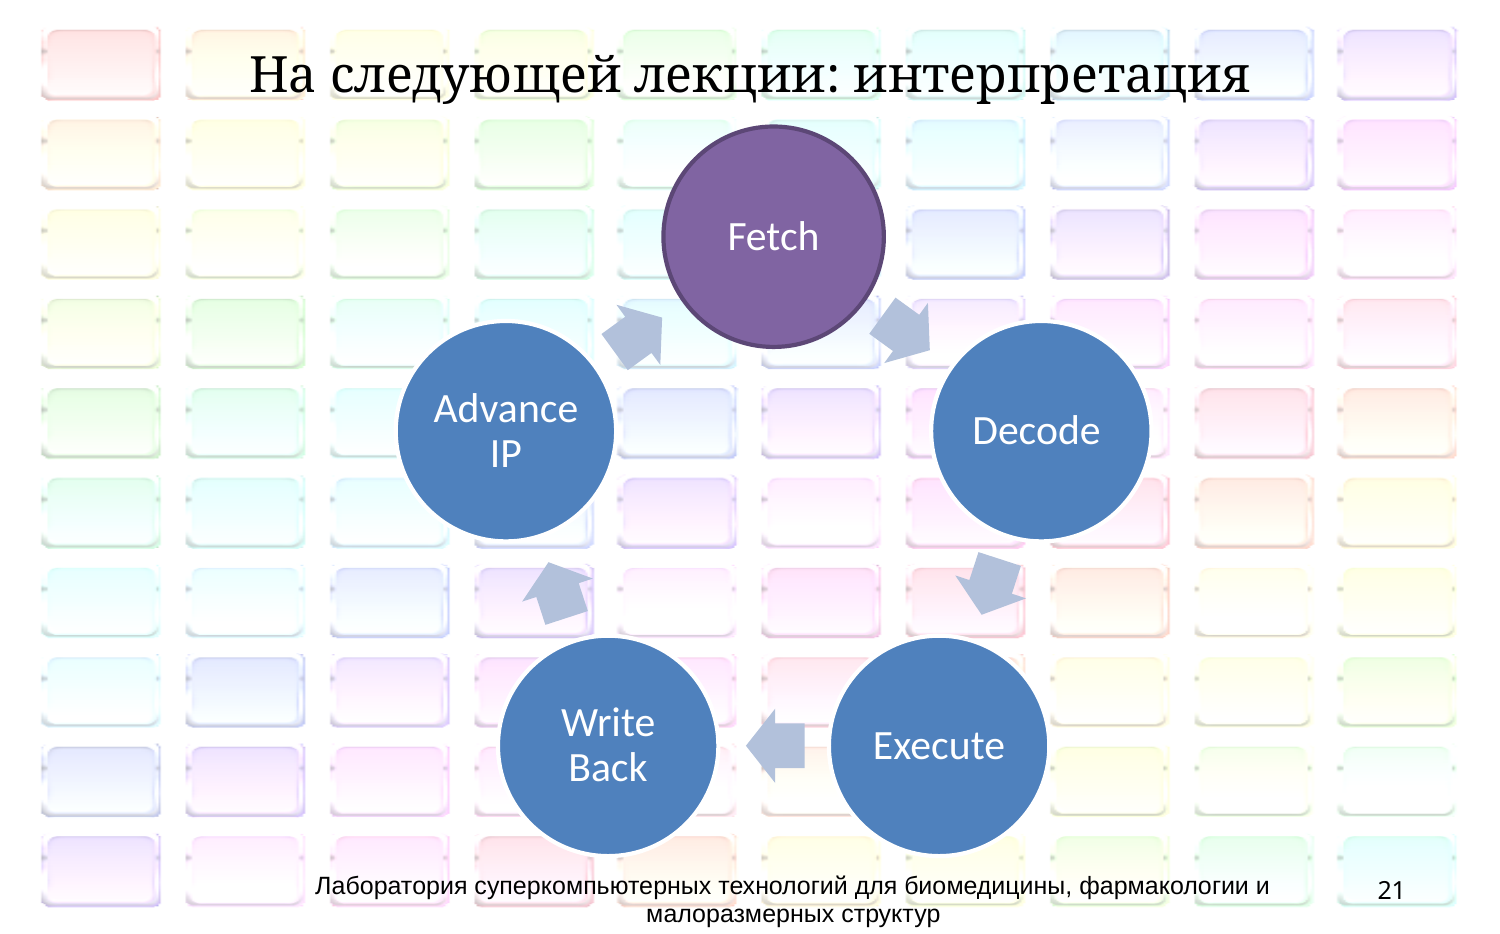

# На следующей лекции: интерпретация
Fetch
Advance IP
Decode
Write Back
Execute
Лаборатория суперкомпьютерных технологий для биомедицины, фармакологии и малоразмерных структур